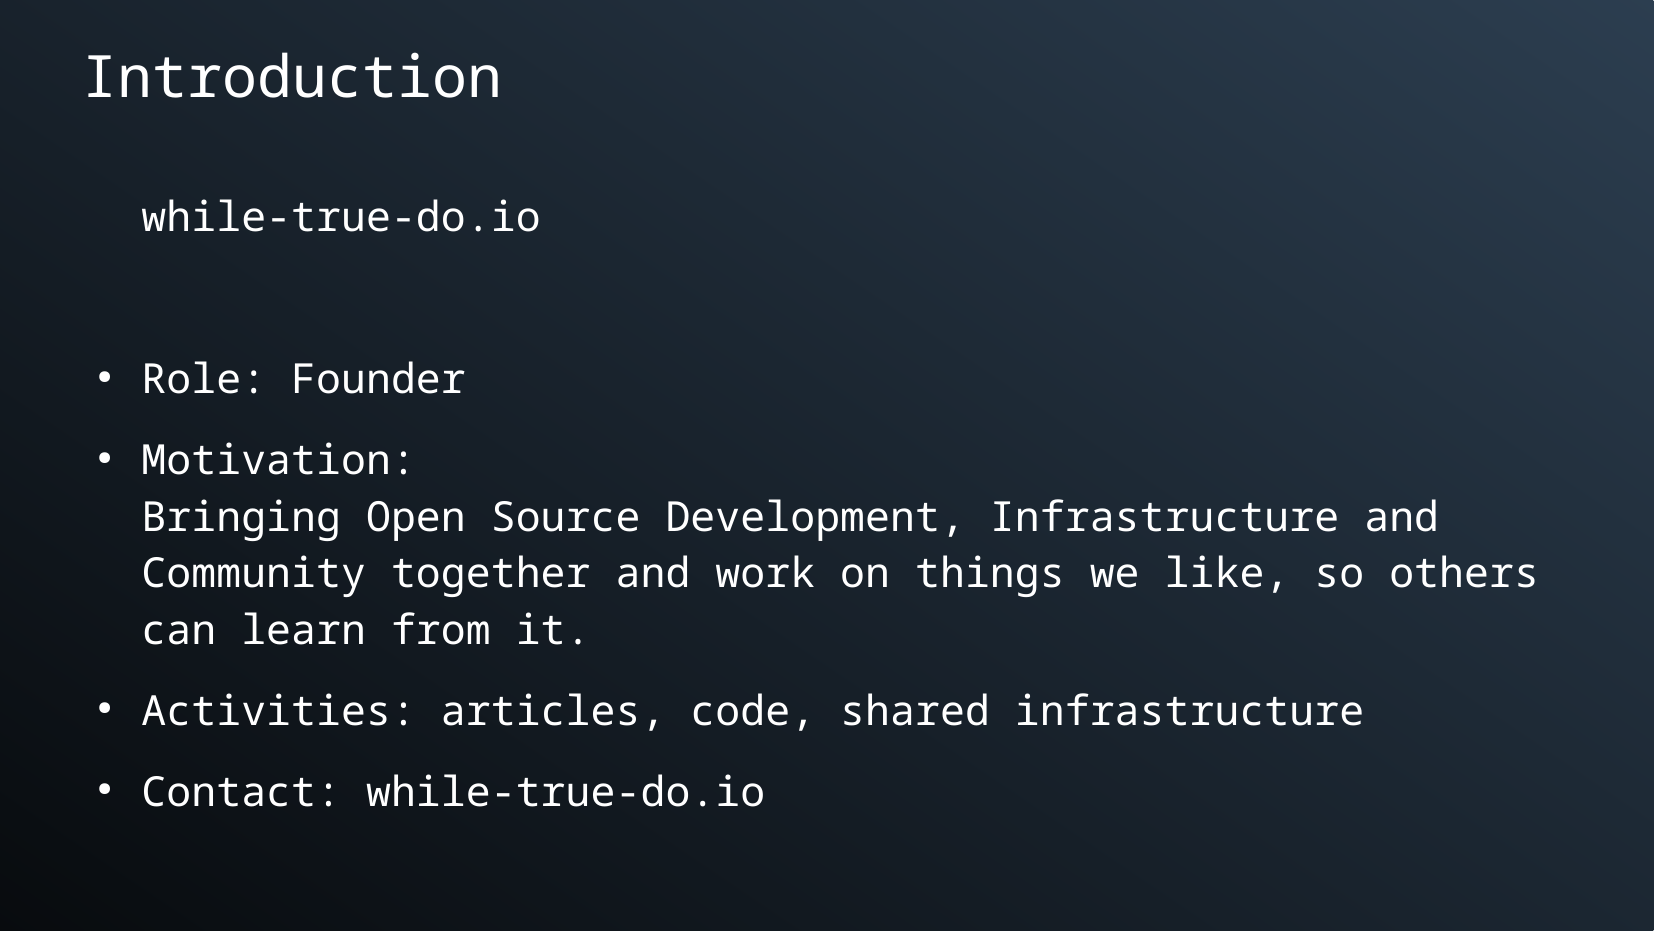

# Introduction
while-true-do.io
Role: Founder
Motivation:
Bringing Open Source Development, Infrastructure and Community together and work on things we like, so others can learn from it.
Activities: articles, code, shared infrastructure
Contact: while-true-do.io